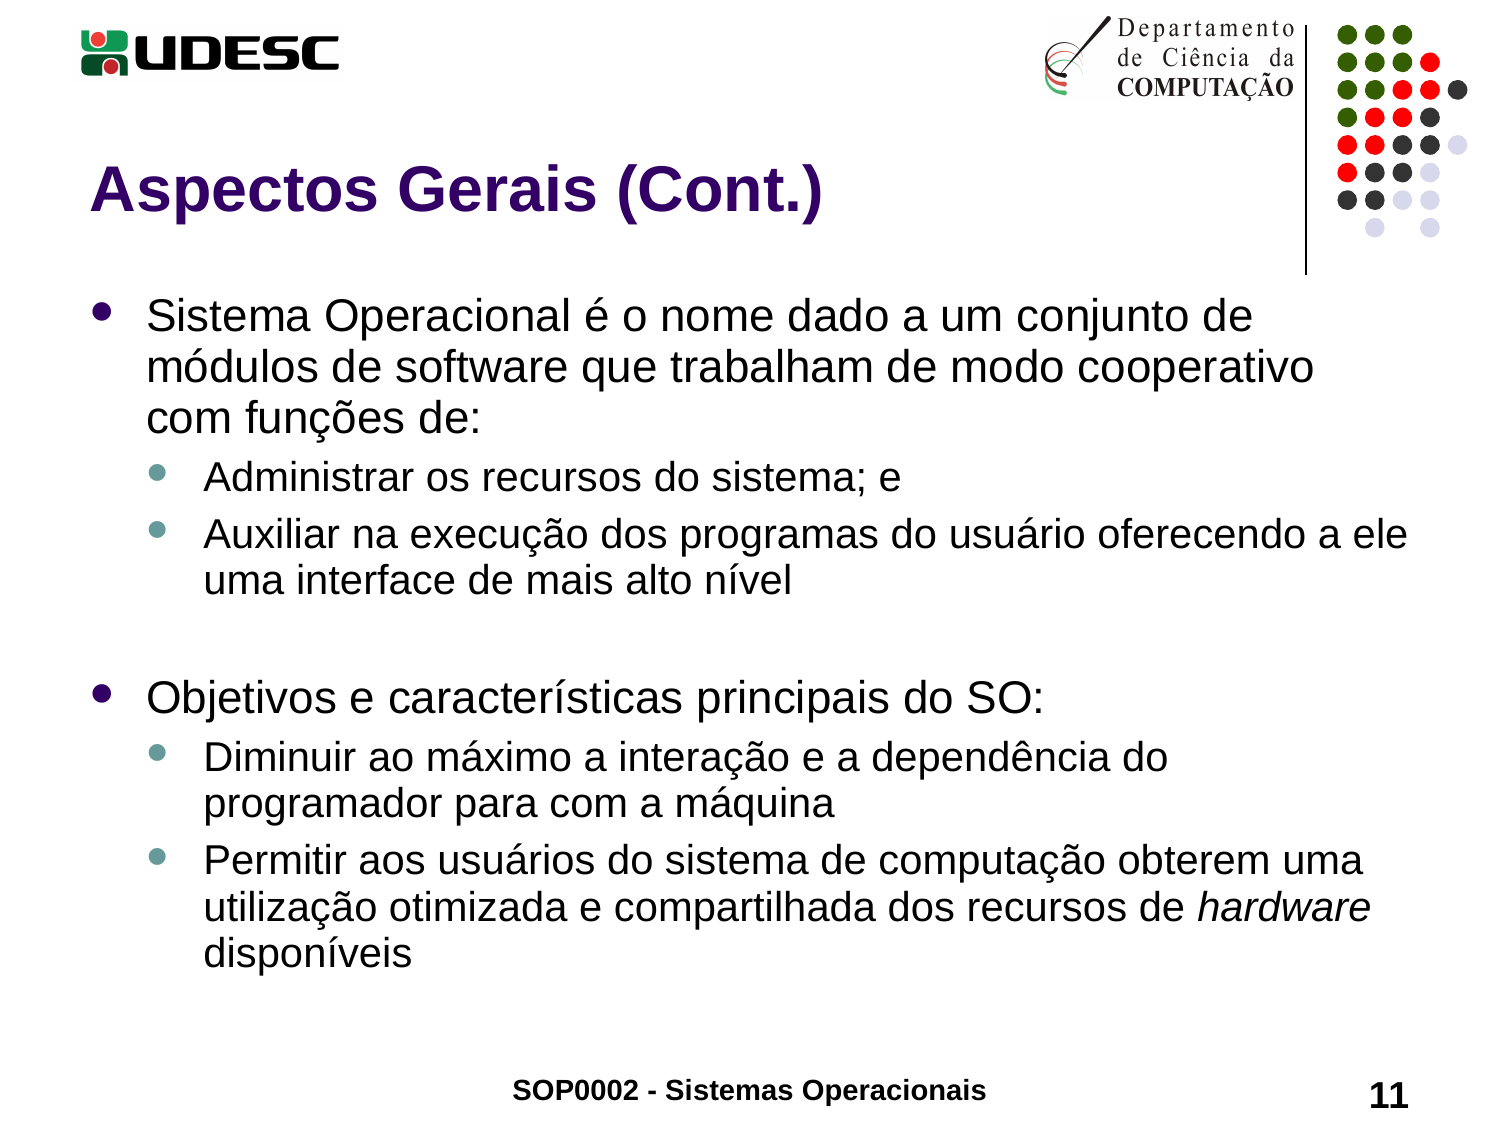

# Aspectos Gerais (Cont.)
Sistema Operacional é o nome dado a um conjunto de módulos de software que trabalham de modo cooperativo com funções de:
Administrar os recursos do sistema; e
Auxiliar na execução dos programas do usuário oferecendo a ele uma interface de mais alto nível
Objetivos e características principais do SO:
Diminuir ao máximo a interação e a dependência do programador para com a máquina
Permitir aos usuários do sistema de computação obterem uma utilização otimizada e compartilhada dos recursos de hardware disponíveis
11